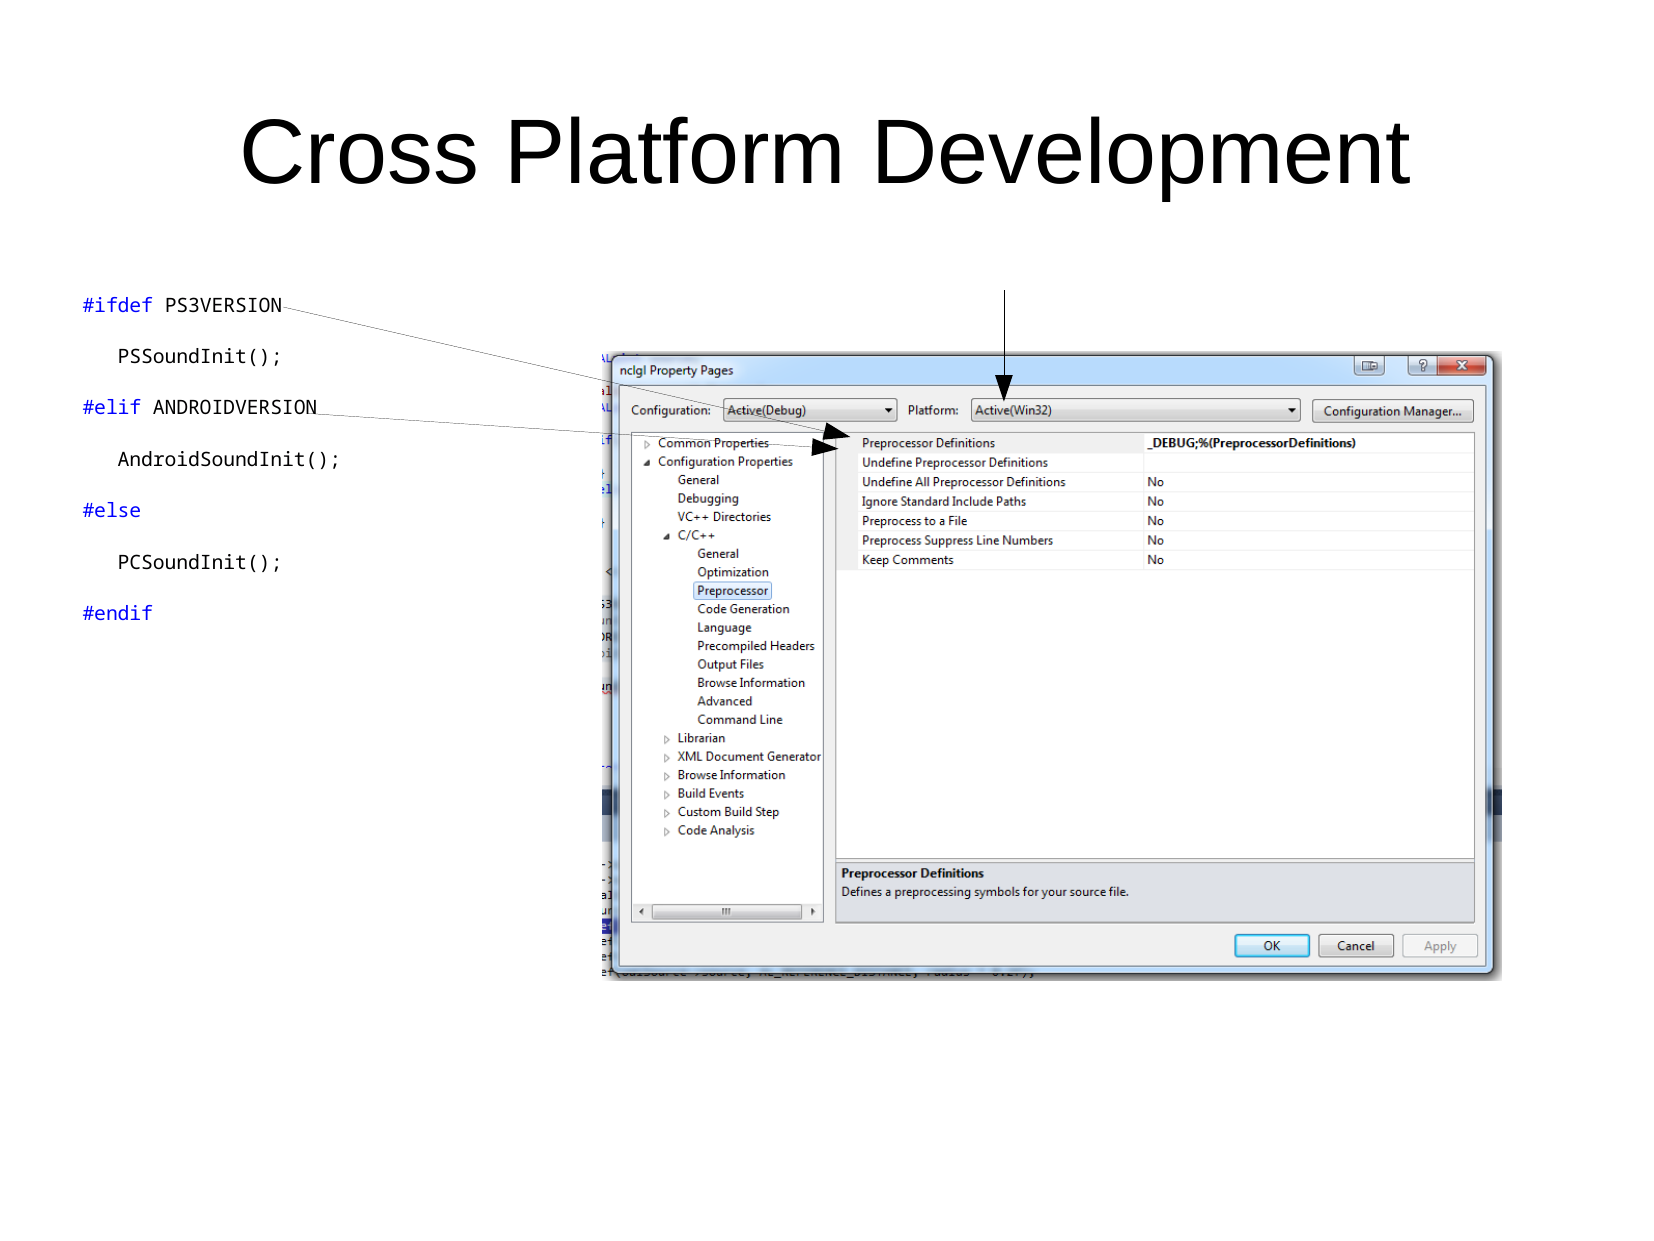

# Cross Platform Development
#ifdef PS3VERSION
 PSSoundInit();
#elif ANDROIDVERSION
 AndroidSoundInit();
#else
 PCSoundInit();
#endif